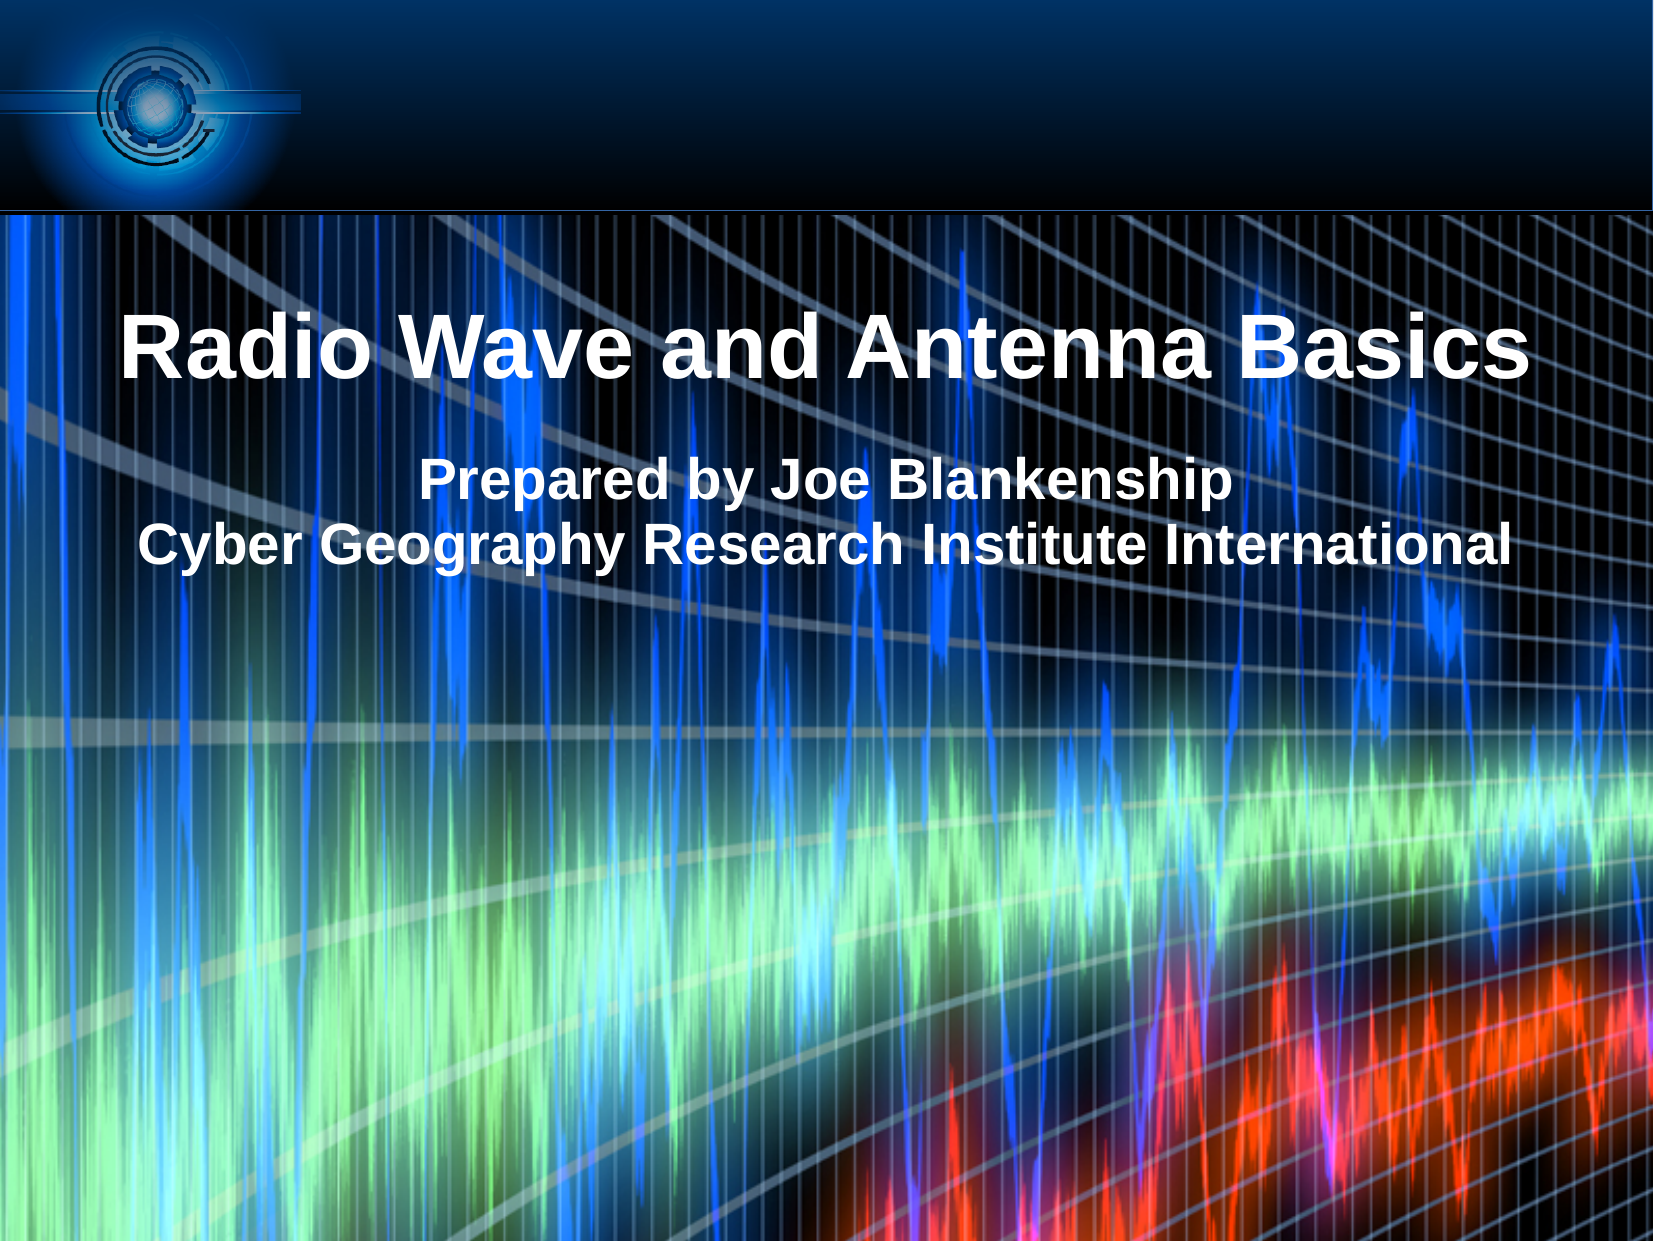

# Radio Wave and Antenna Basics
Prepared by Joe Blankenship
Cyber Geography Research Institute International